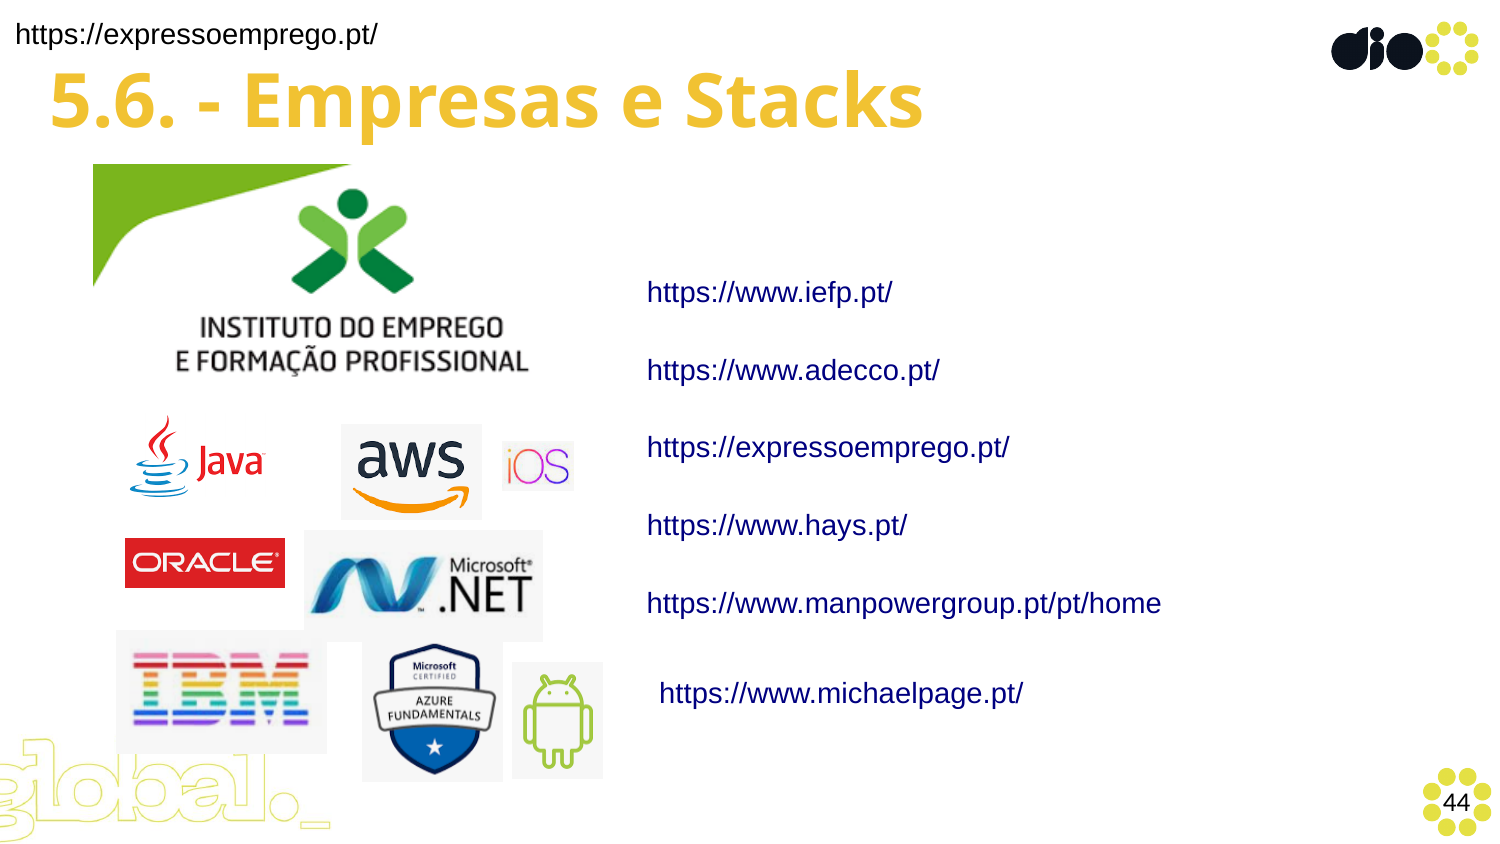

https://expressoemprego.pt/
5.6. - Empresas e Stacks
https://www.iefp.pt/
https://www.adecco.pt/
https://expressoemprego.pt/
https://www.hays.pt/
https://www.manpowergroup.pt/pt/home
https://www.michaelpage.pt/